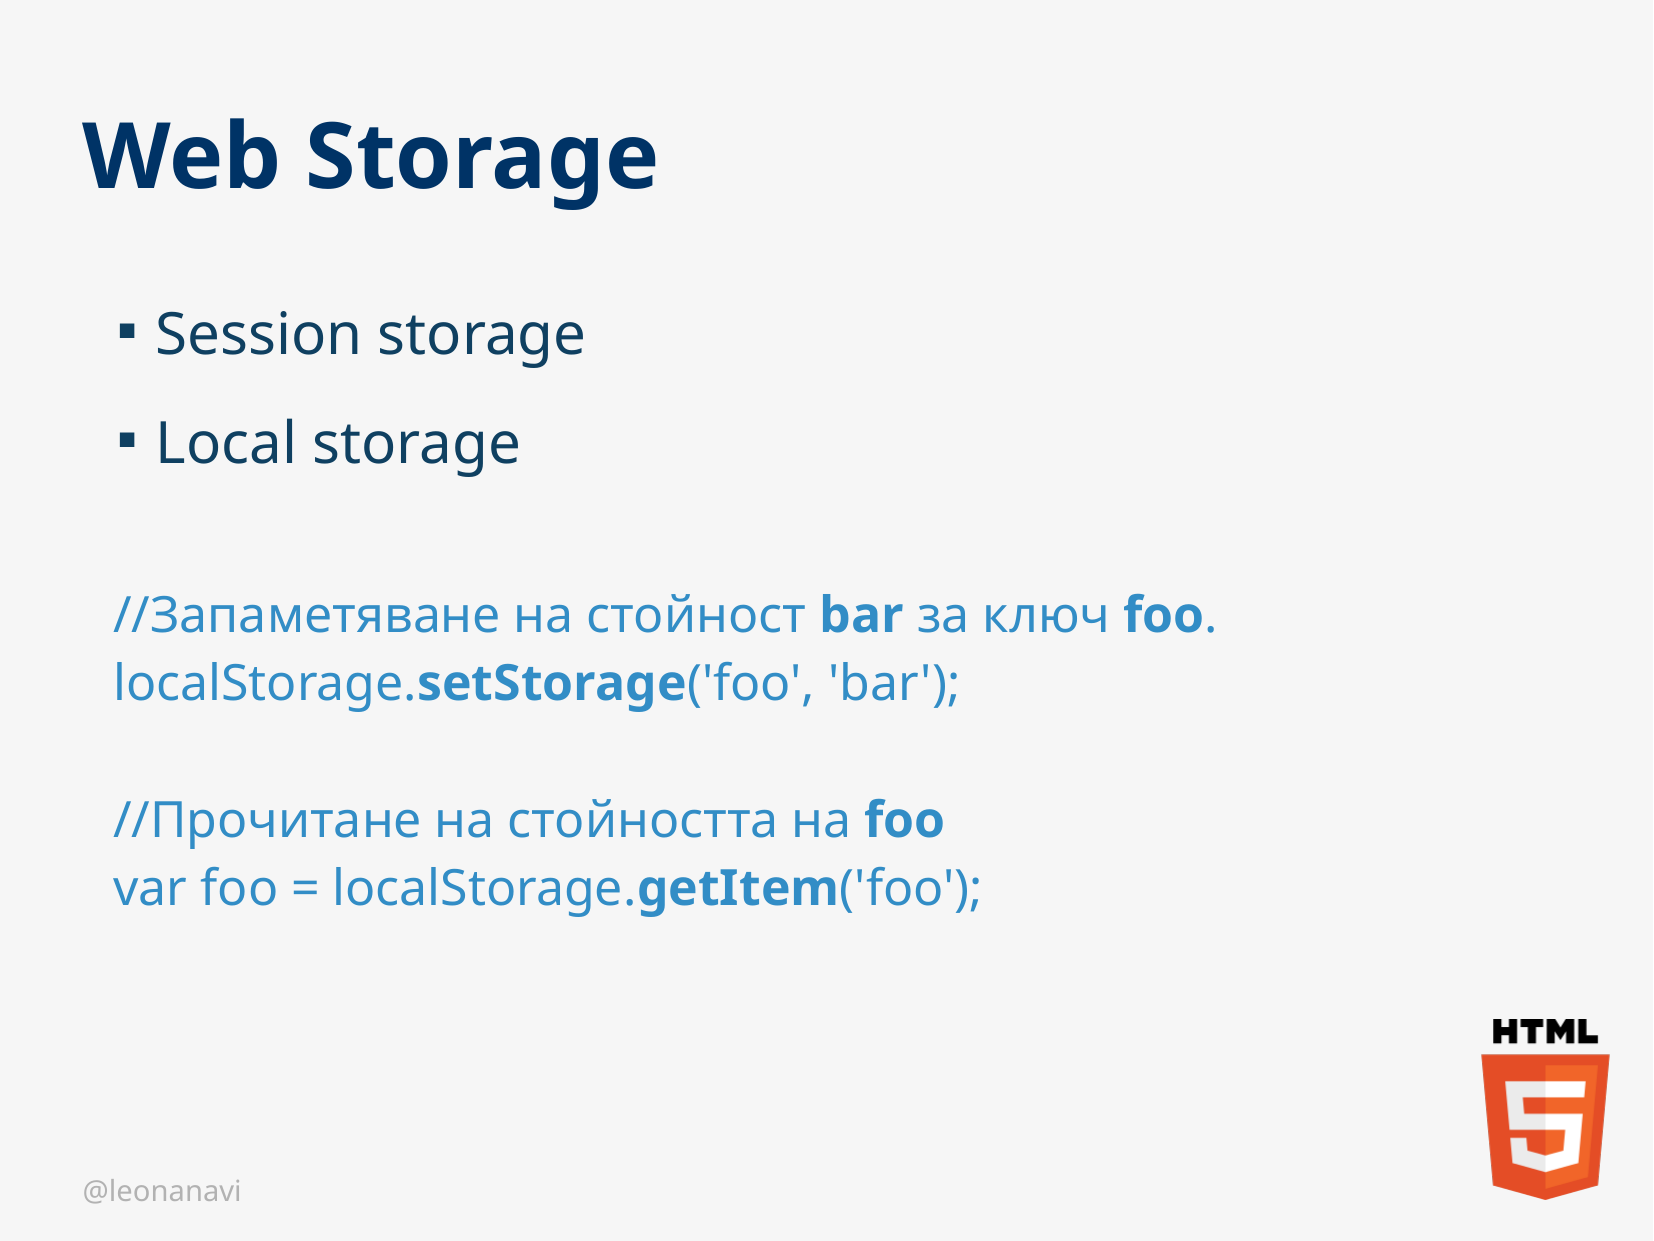

# Web Storage
Session storage
Local storage
//Запаметяване на стойност bar за ключ foo.
localStorage.setStorage('foo', 'bar');
//Прочитане на стойността на foo
var foo = localStorage.getItem('foo');